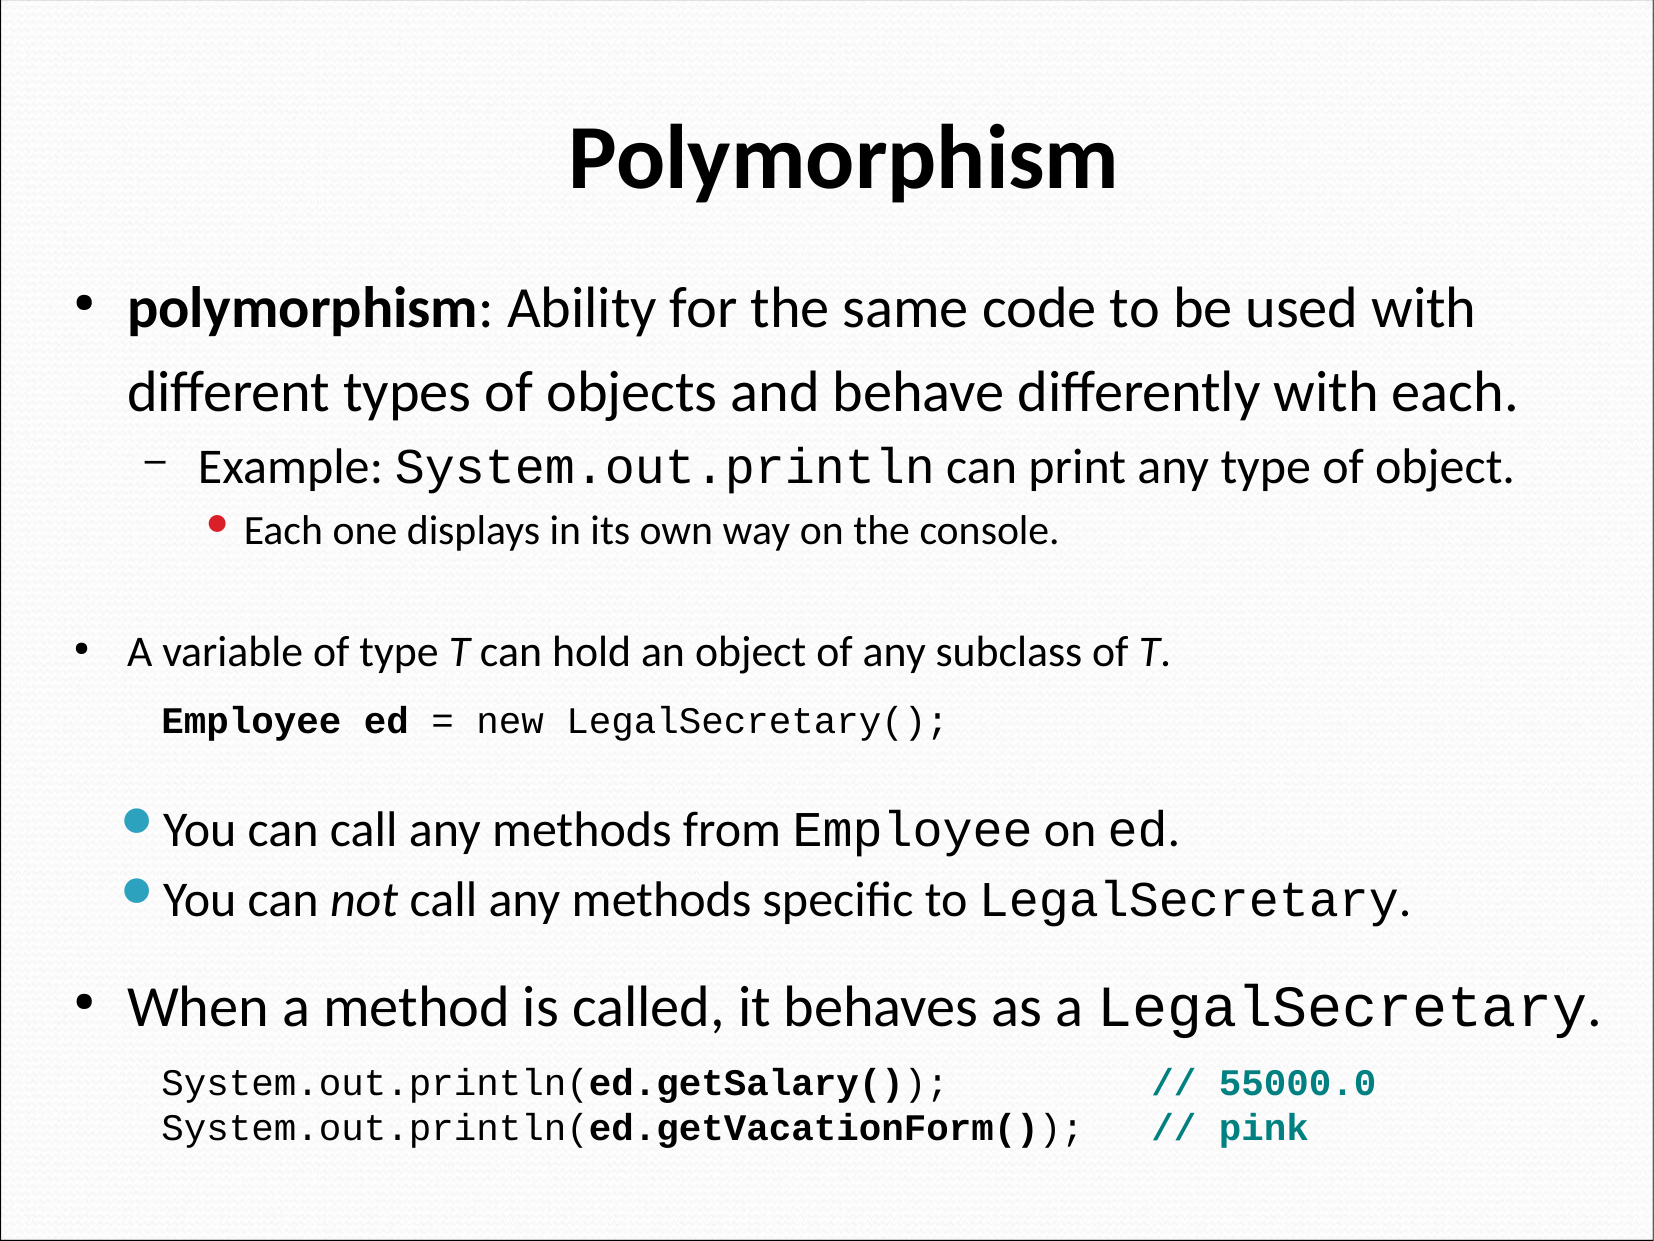

# Polymorphism
polymorphism: Ability for the same code to be used with different types of objects and behave differently with each.
Example: System.out.println can print any type of object.
Each one displays in its own way on the console.
A variable of type T can hold an object of any subclass of T.
	Employee ed = new LegalSecretary();
You can call any methods from Employee on ed.
You can not call any methods specific to LegalSecretary.
When a method is called, it behaves as a LegalSecretary.
	System.out.println(ed.getSalary()); // 55000.0
	System.out.println(ed.getVacationForm()); // pink